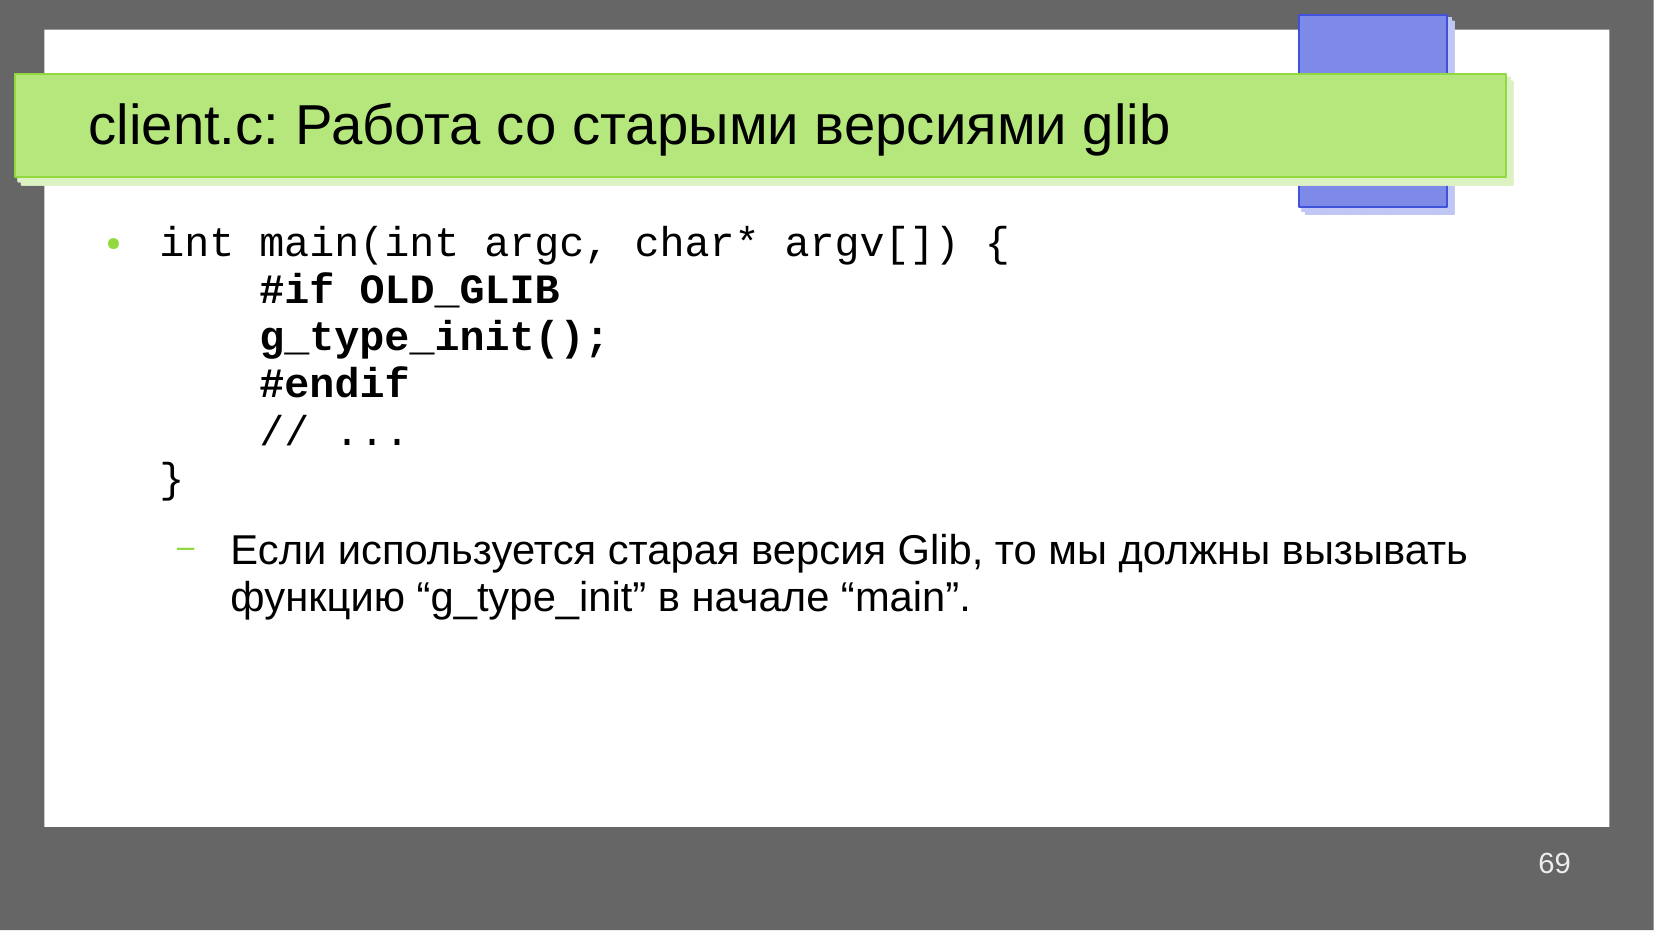

# client.c: Работа со старыми версиями glib
int main(int argc, char* argv[]) {
 #if OLD_GLIB
	 g_type_init();
 #endif
 // ...
}
Если используется старая версия Glib, то мы должны вызывать функцию “g_type_init” в начале “main”.
69